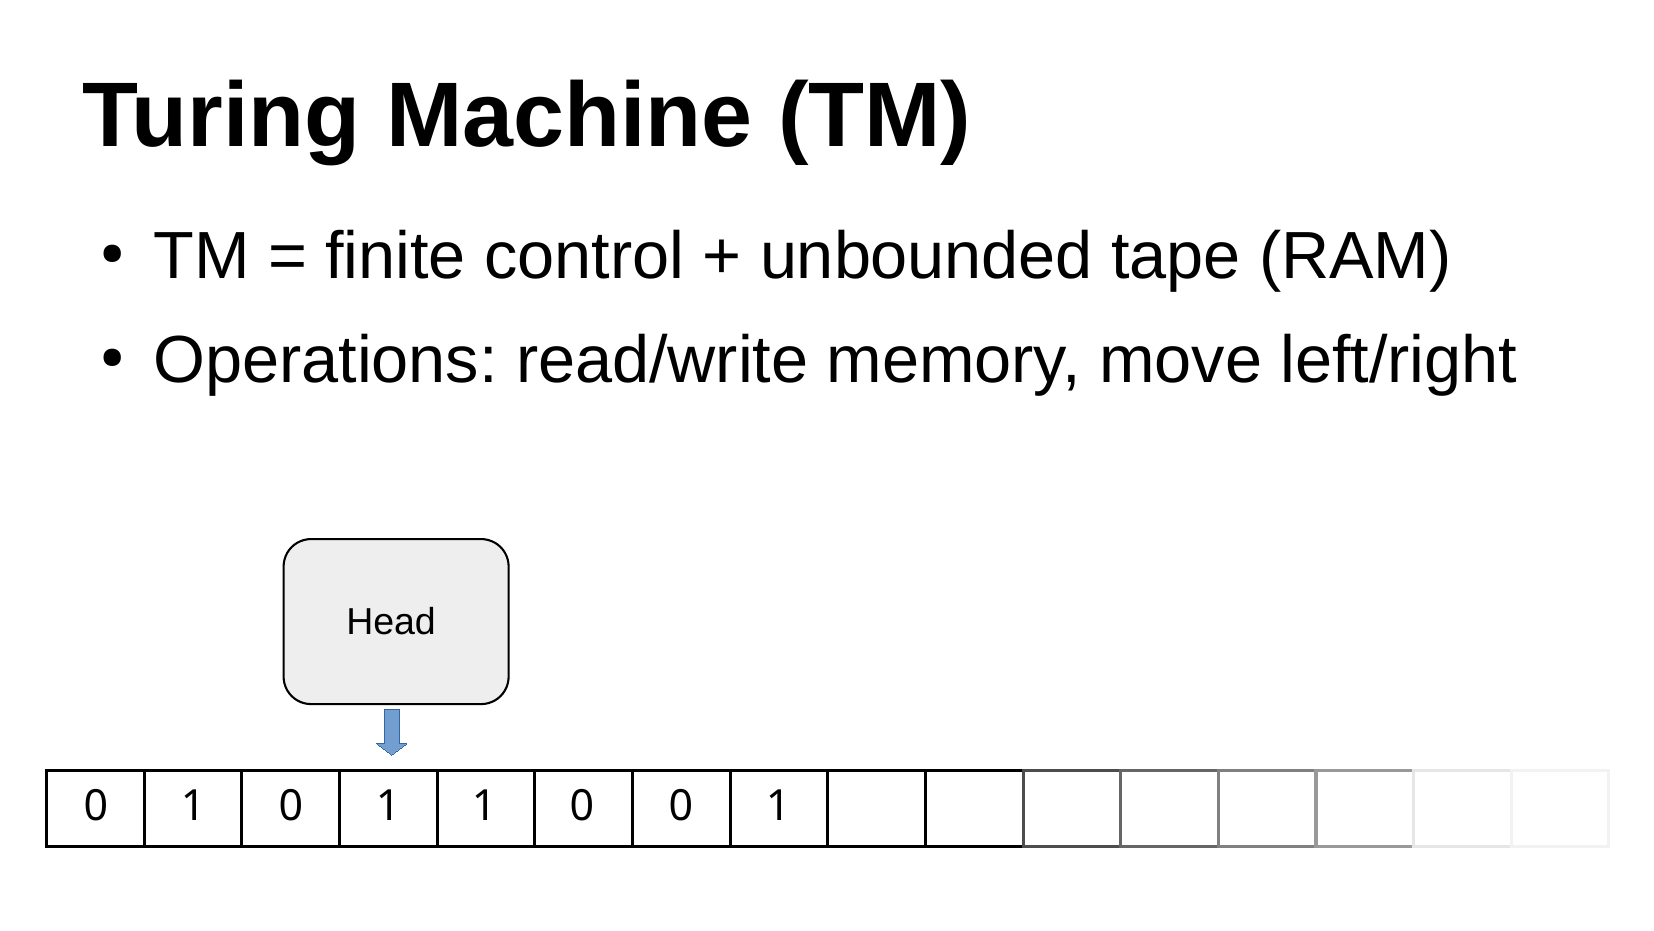

# Turing Machine (TM)
TM = finite control + unbounded tape (RAM)
Operations: read/write memory, move left/right
Head